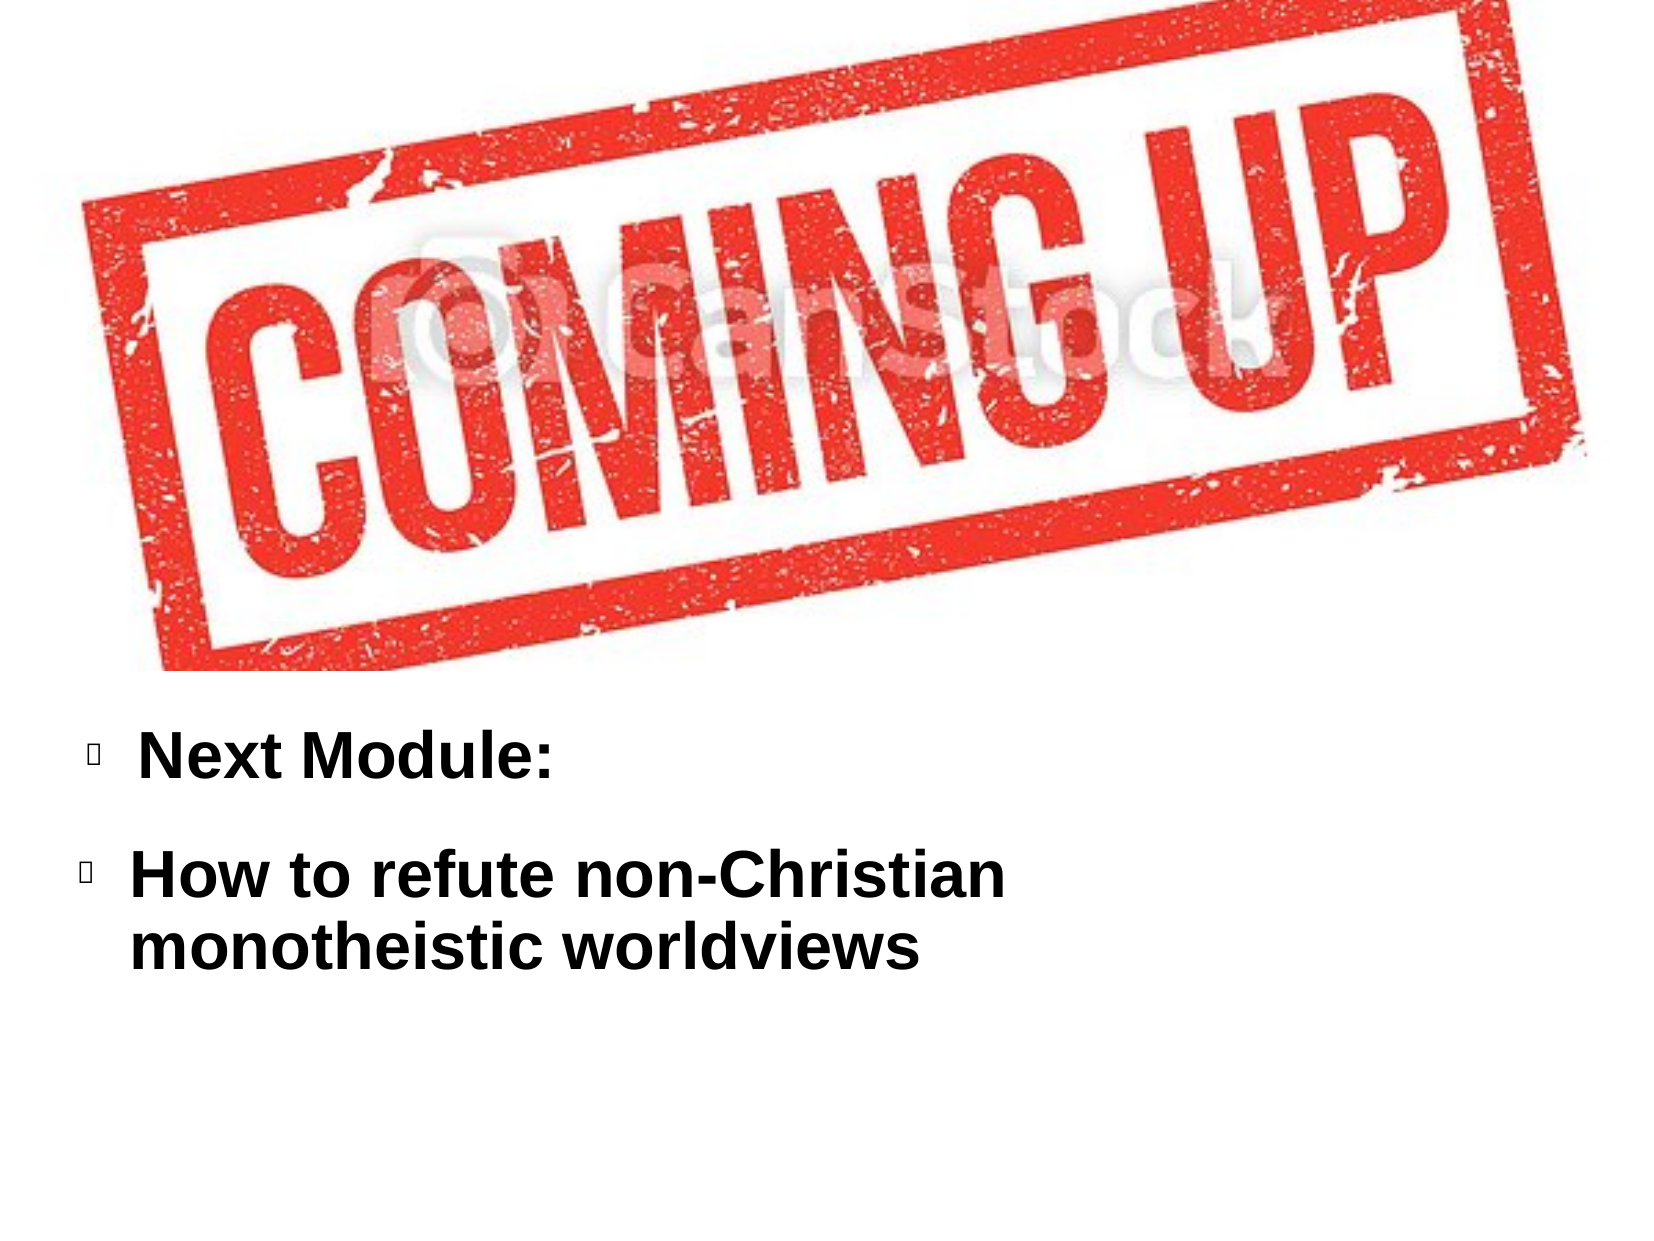

# Next Module:
How to refute non-Christian
monotheistic worldviews